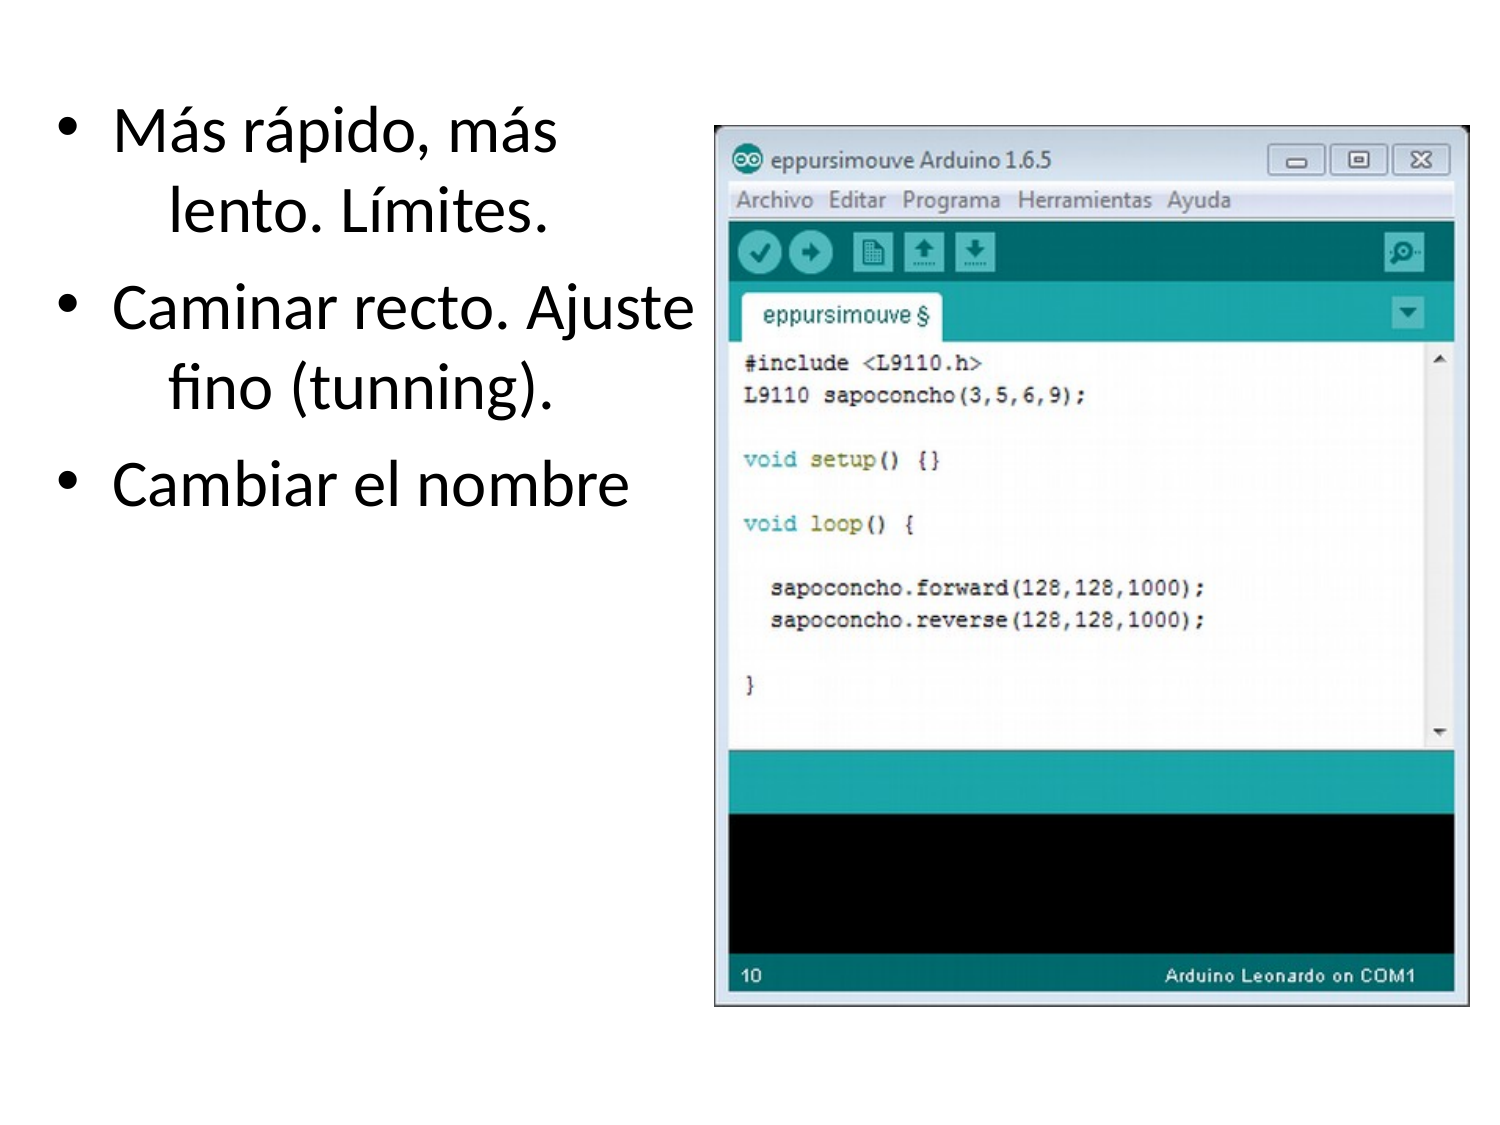

# Más rápido, más lento. Límites.
Caminar recto. Ajuste fino (tunning).
Cambiar el nombre